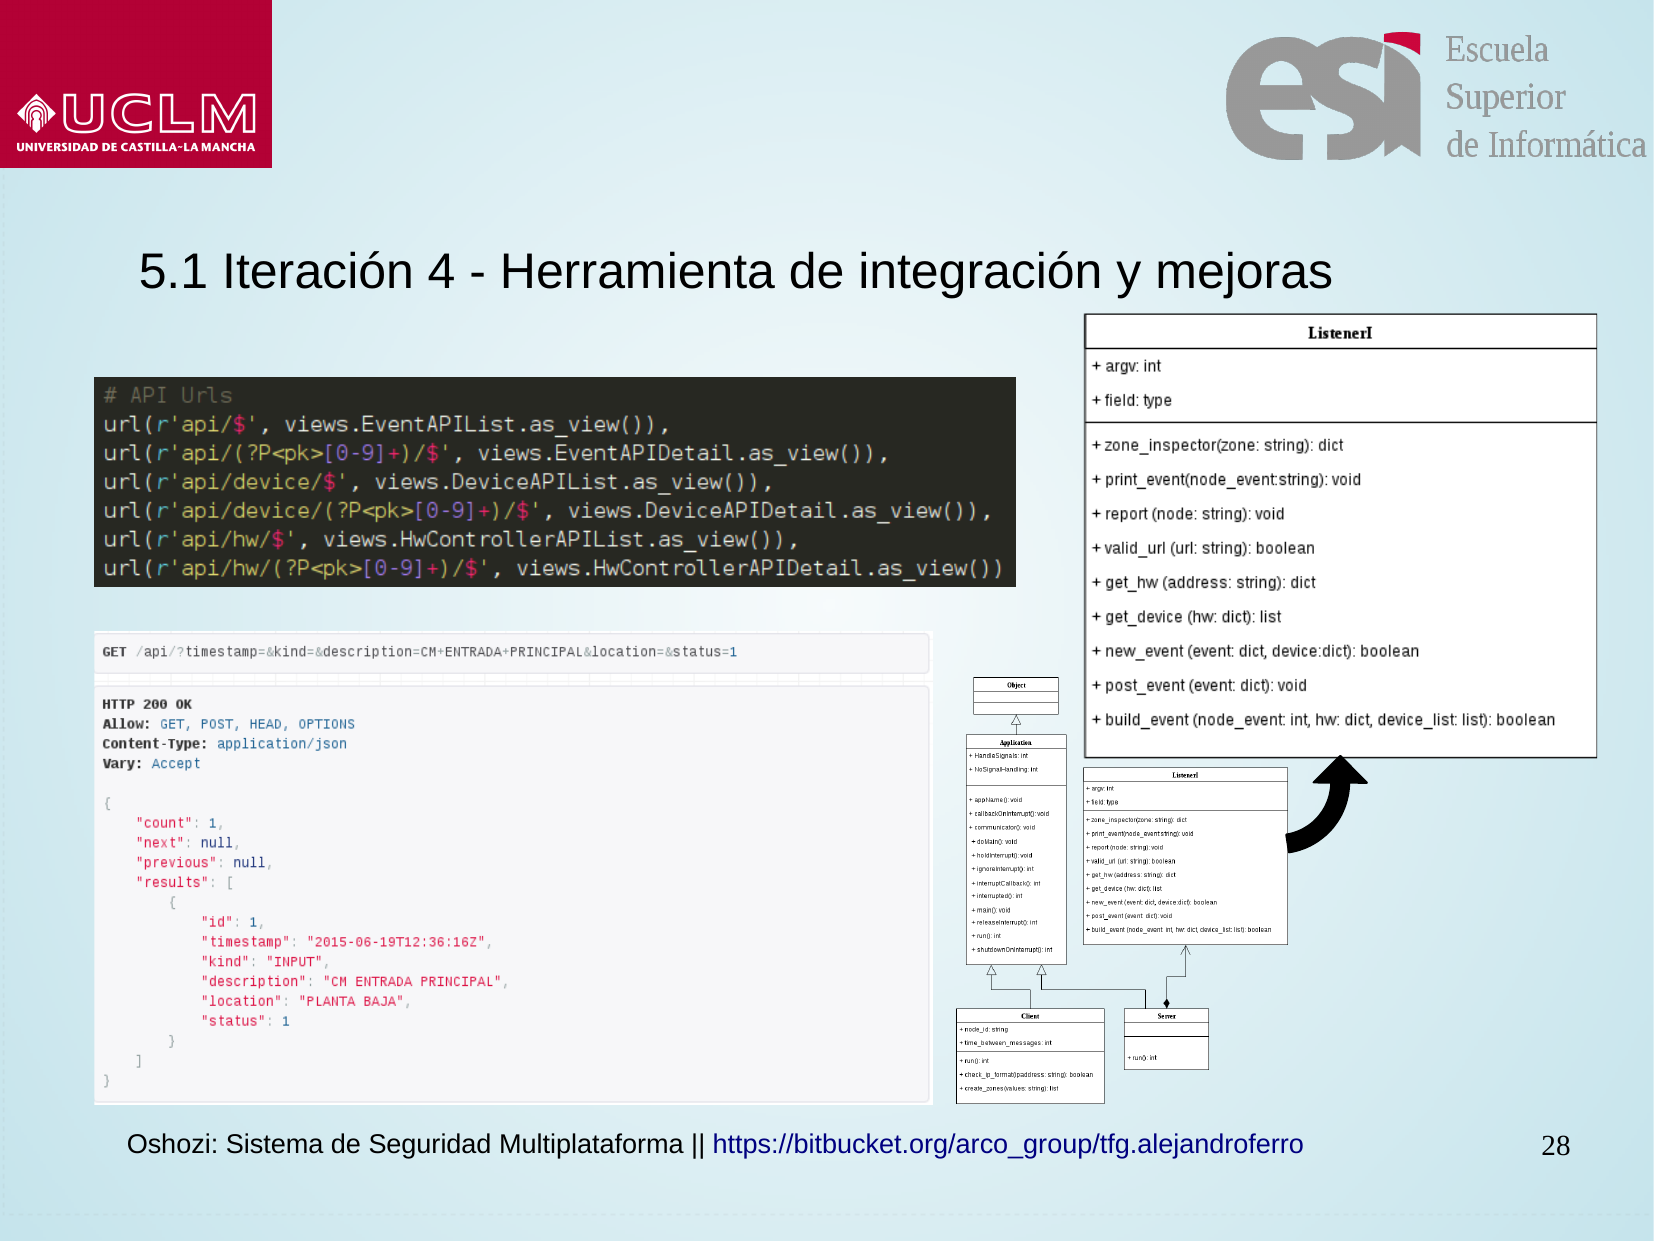

5.1 Iteración 4 - Herramienta de integración y mejoras
Oshozi: Sistema de Seguridad Multiplataforma || https://bitbucket.org/arco_group/tfg.alejandroferro
28